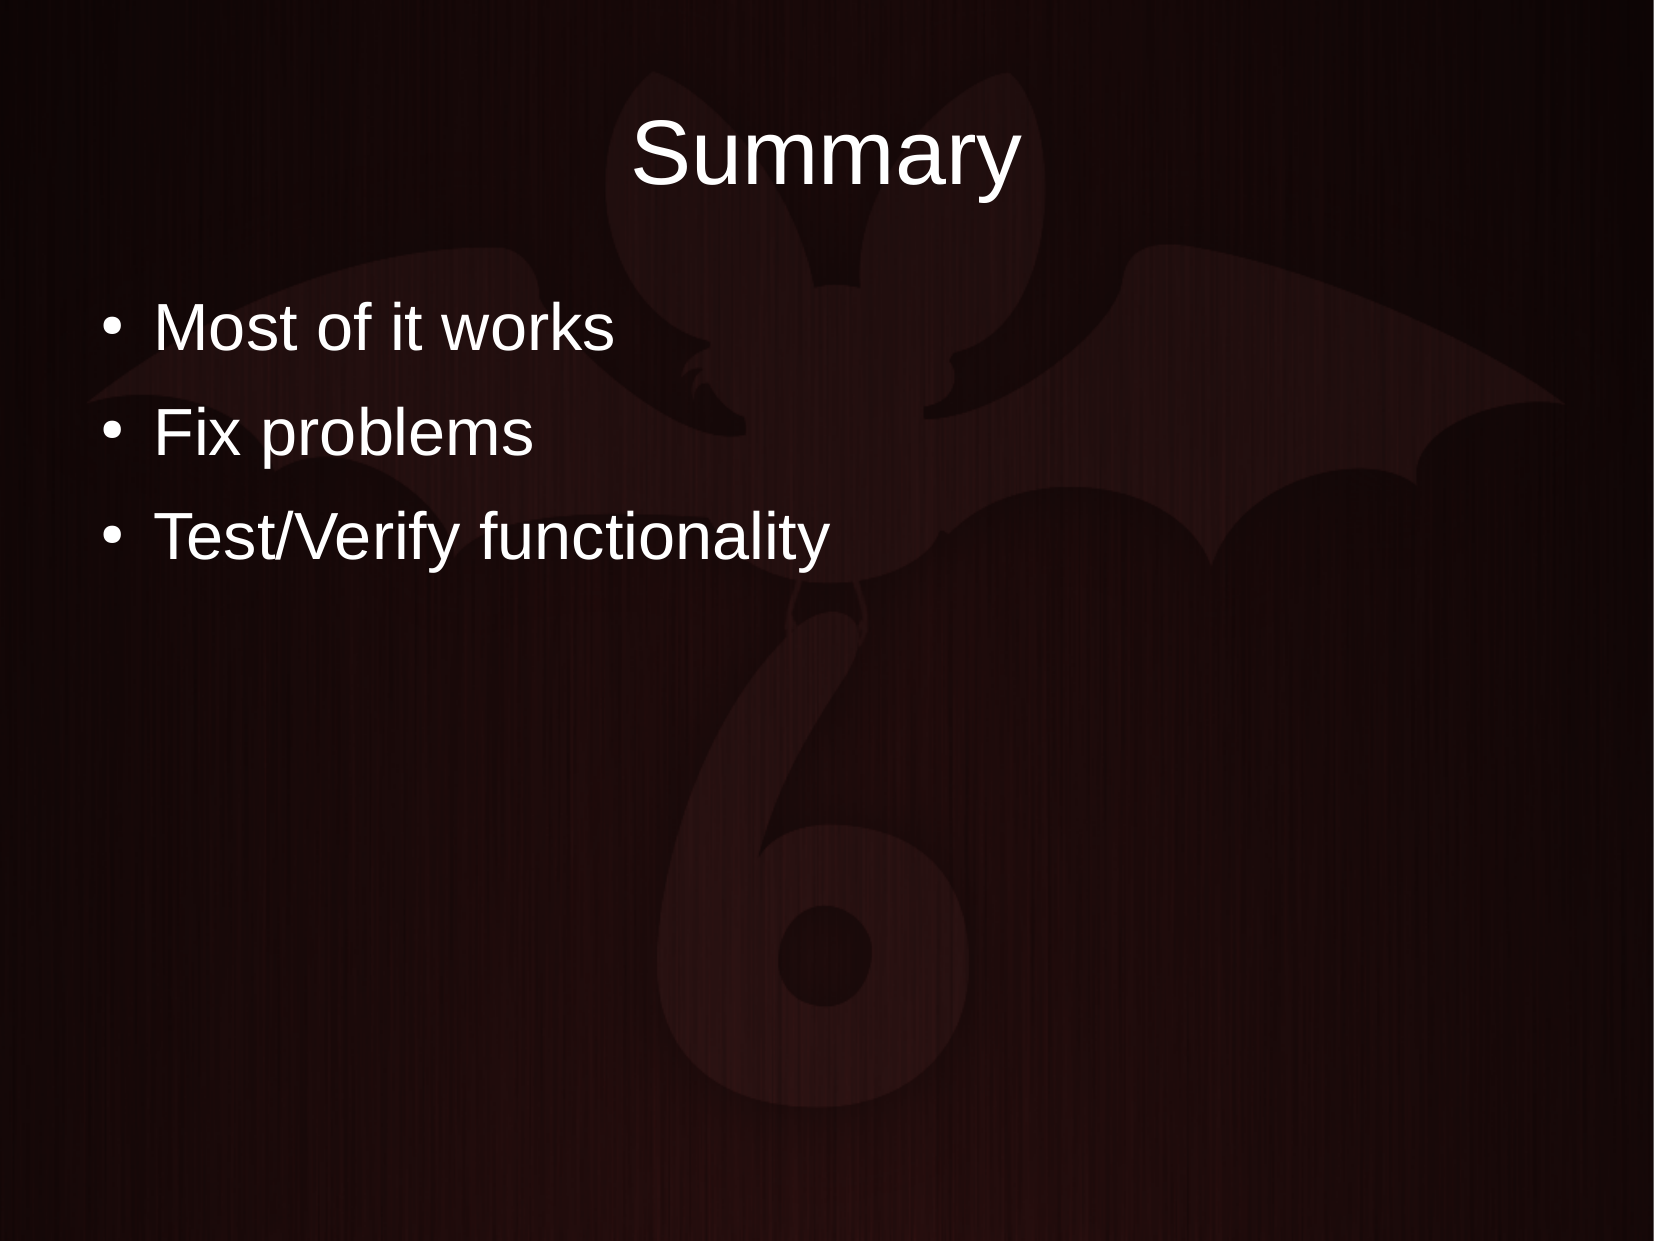

# Summary
Most of it works
Fix problems
Test/Verify functionality